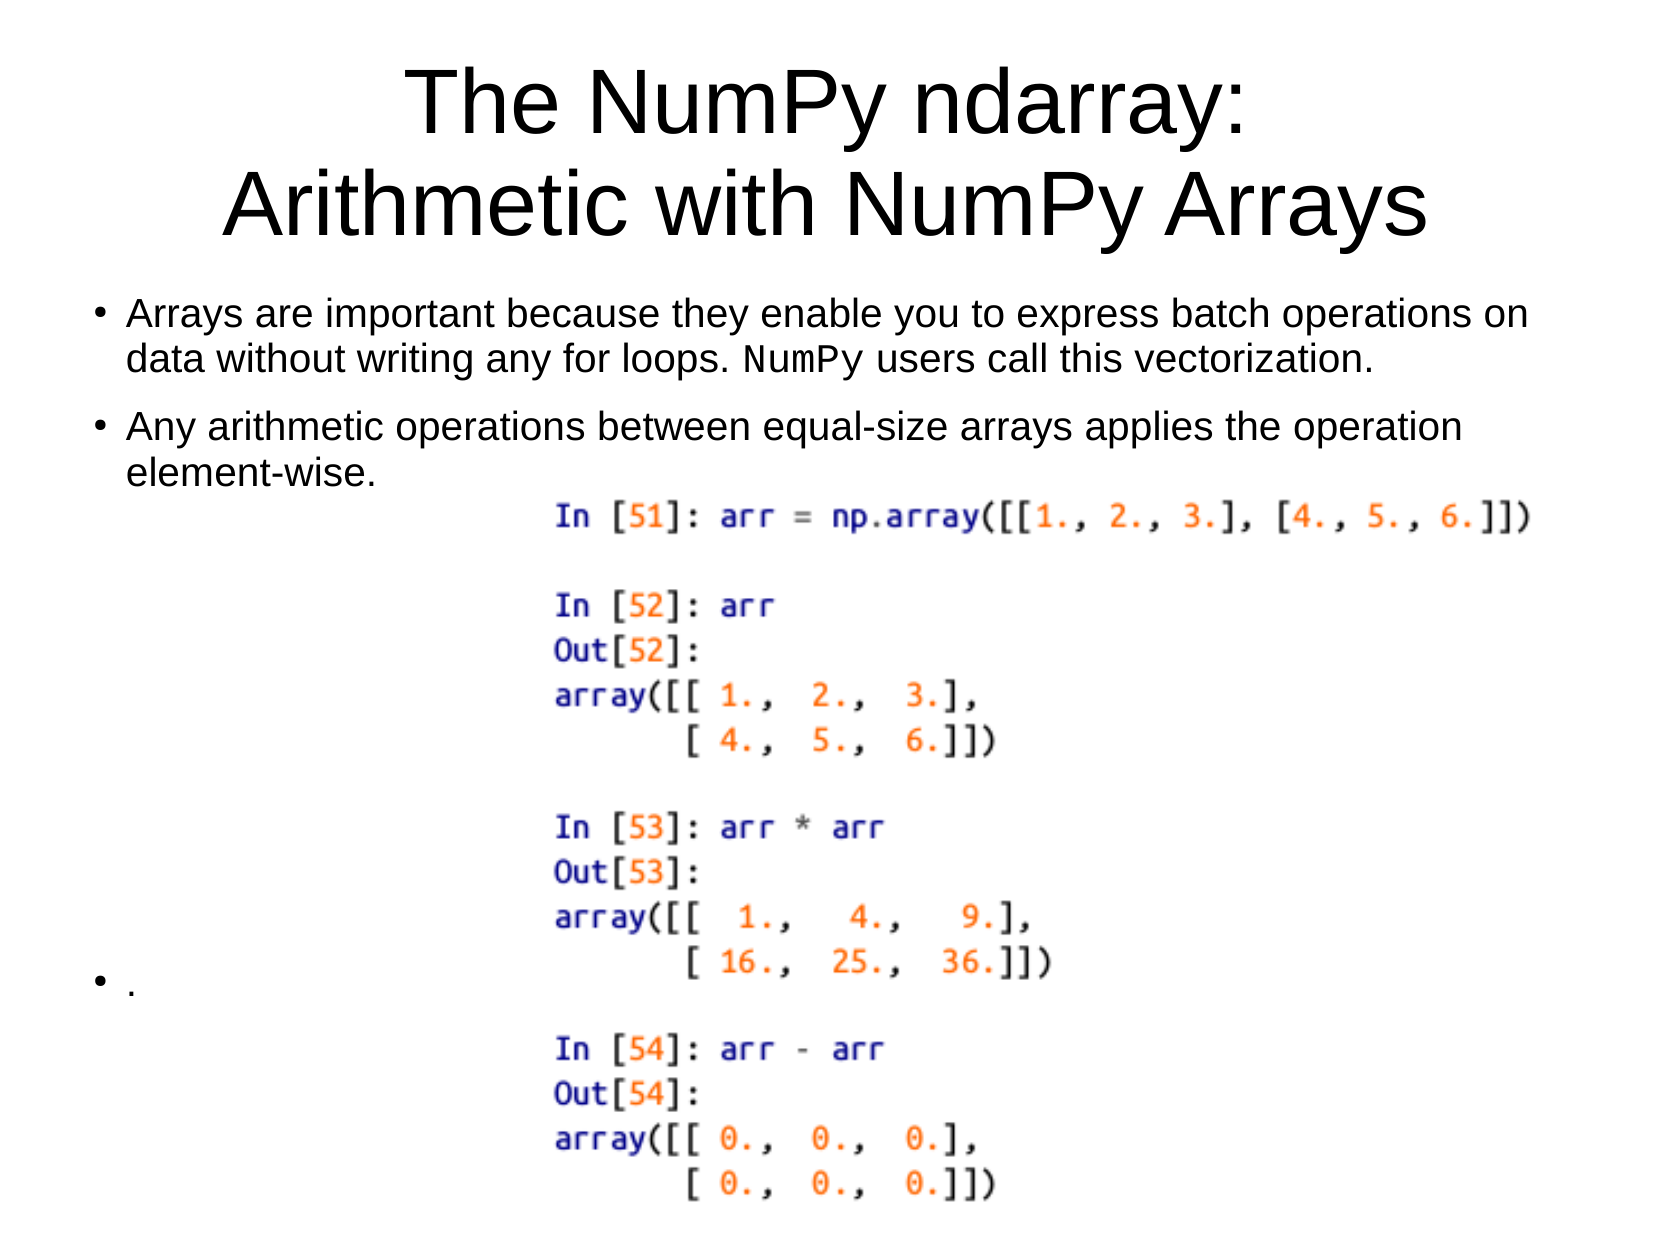

# The NumPy ndarray: Arithmetic with NumPy Arrays
Arrays are important because they enable you to express batch operations on data without writing any for loops. NumPy users call this vectorization.
Any arithmetic operations between equal-size arrays applies the operation element-wise.
.